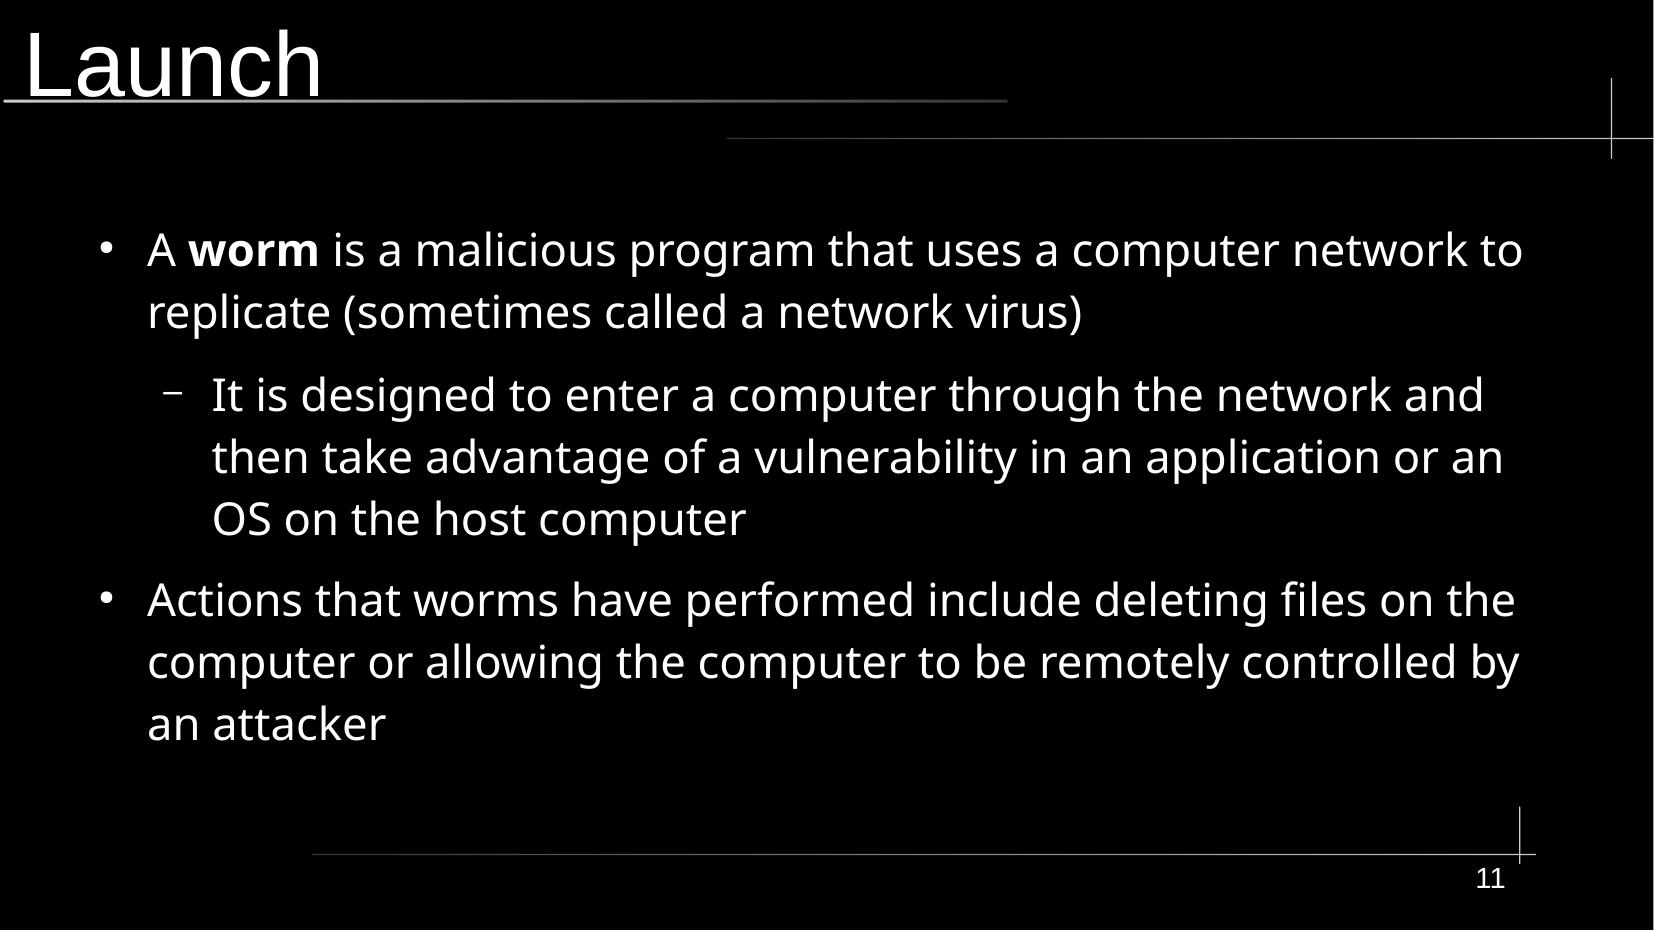

# Launch
A worm is a malicious program that uses a computer network to replicate (sometimes called a network virus)
It is designed to enter a computer through the network and then take advantage of a vulnerability in an application or an OS on the host computer
Actions that worms have performed include deleting files on the computer or allowing the computer to be remotely controlled by an attacker
11